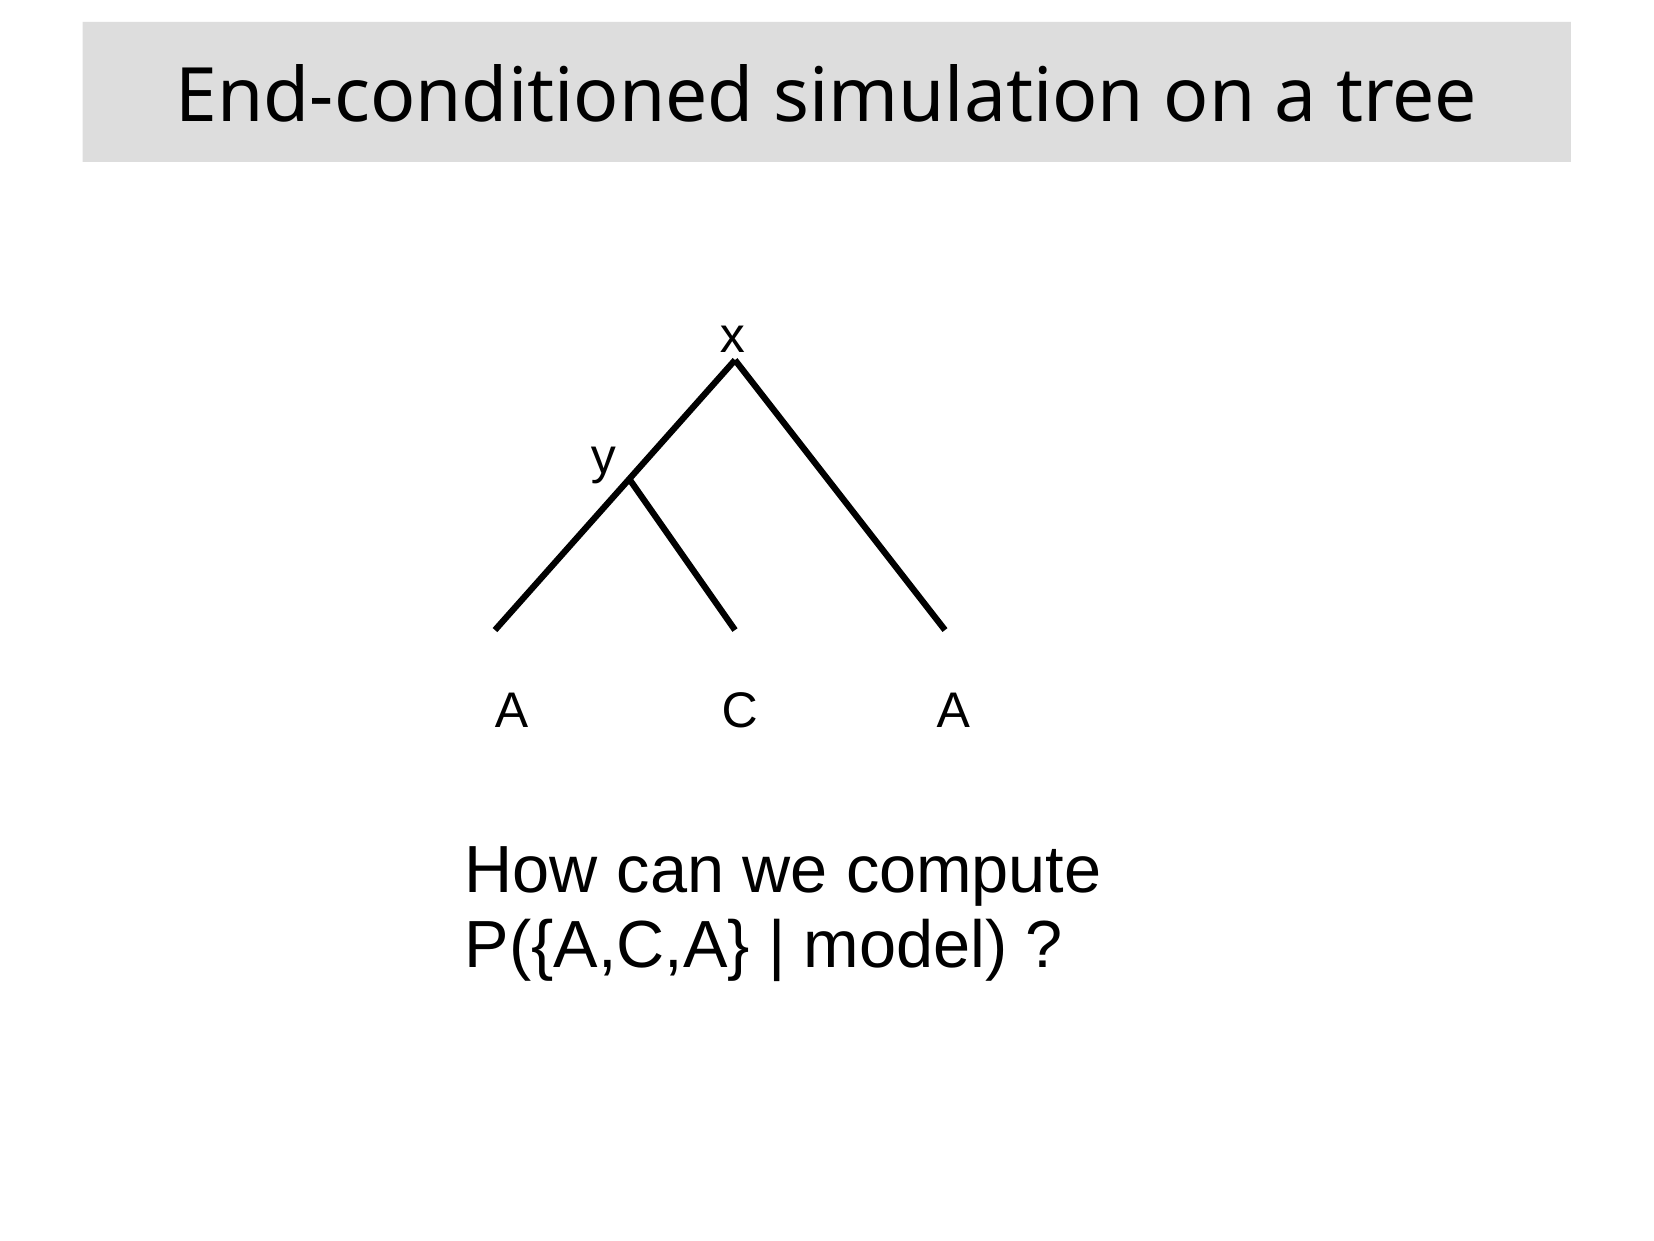

# End-conditioned simulation on a tree
x
y
A
C
A
How can we compute P({A,C,A} | model) ?